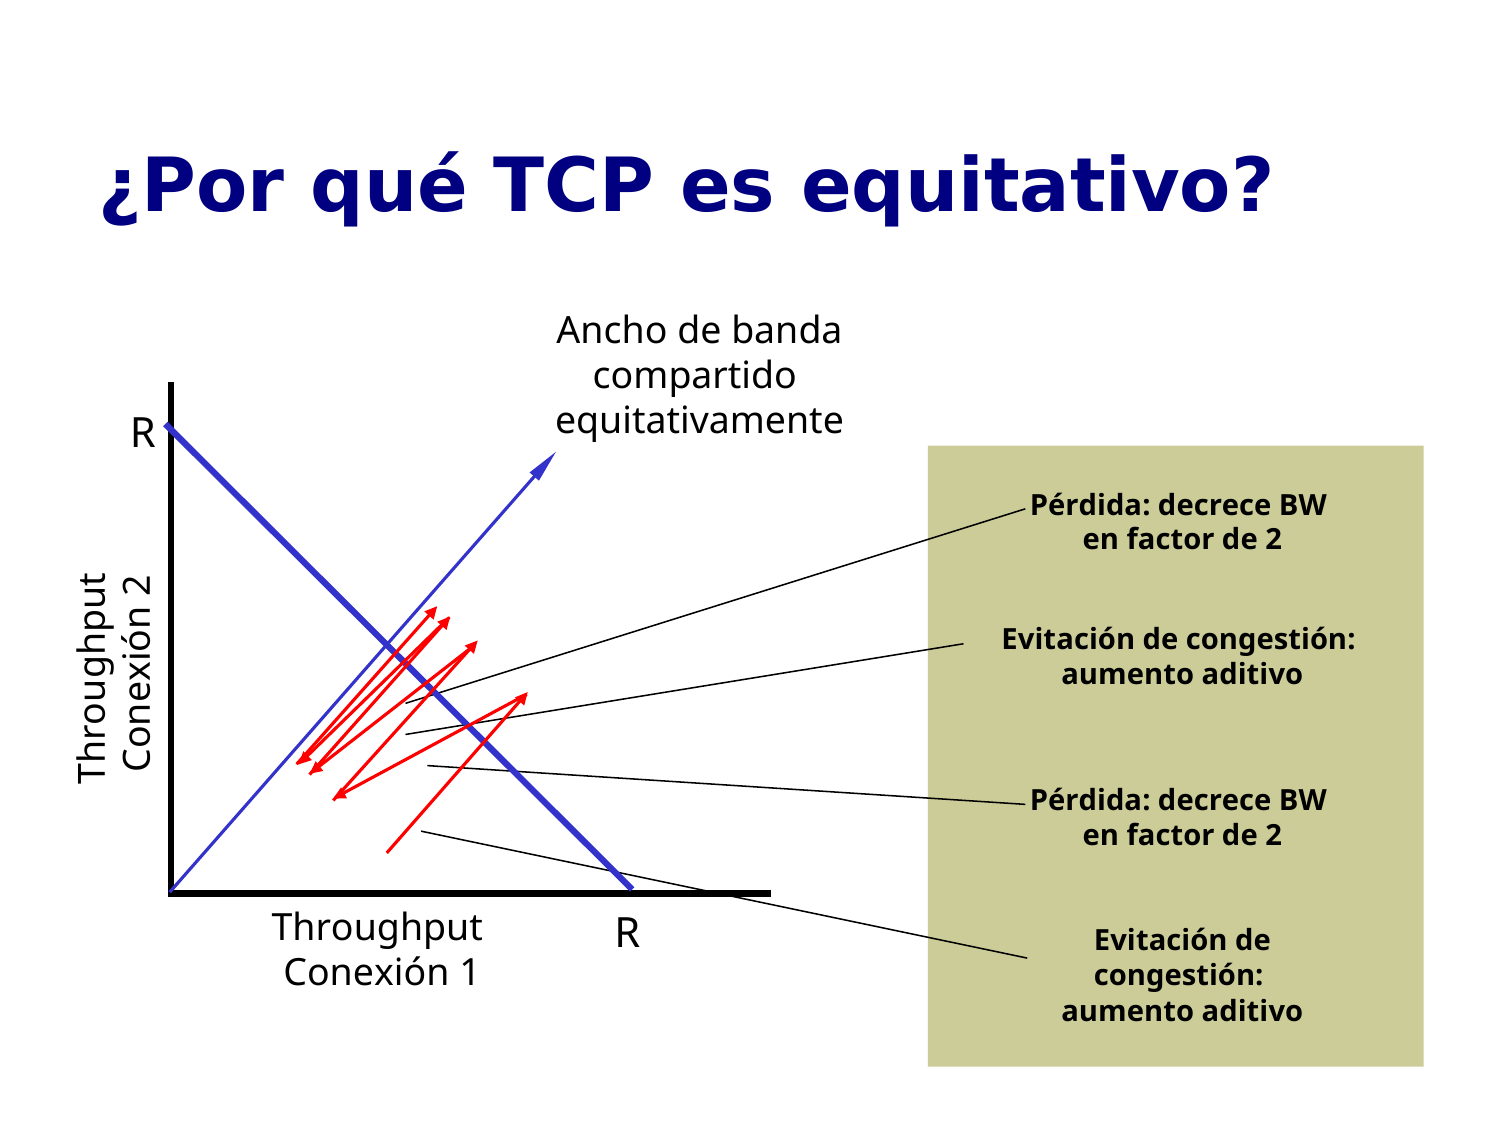

# ¿Por qué TCP es equitativo?
Ancho de banda
compartido
equitativamente
R
Throughput
Conexión 2
Throughput
Conexión 1
R
Pérdida: decrece BW
en factor de 2
Evitación de congestión:
aumento aditivo
Pérdida: decrece BW
en factor de 2
Evitación de congestión:
aumento aditivo